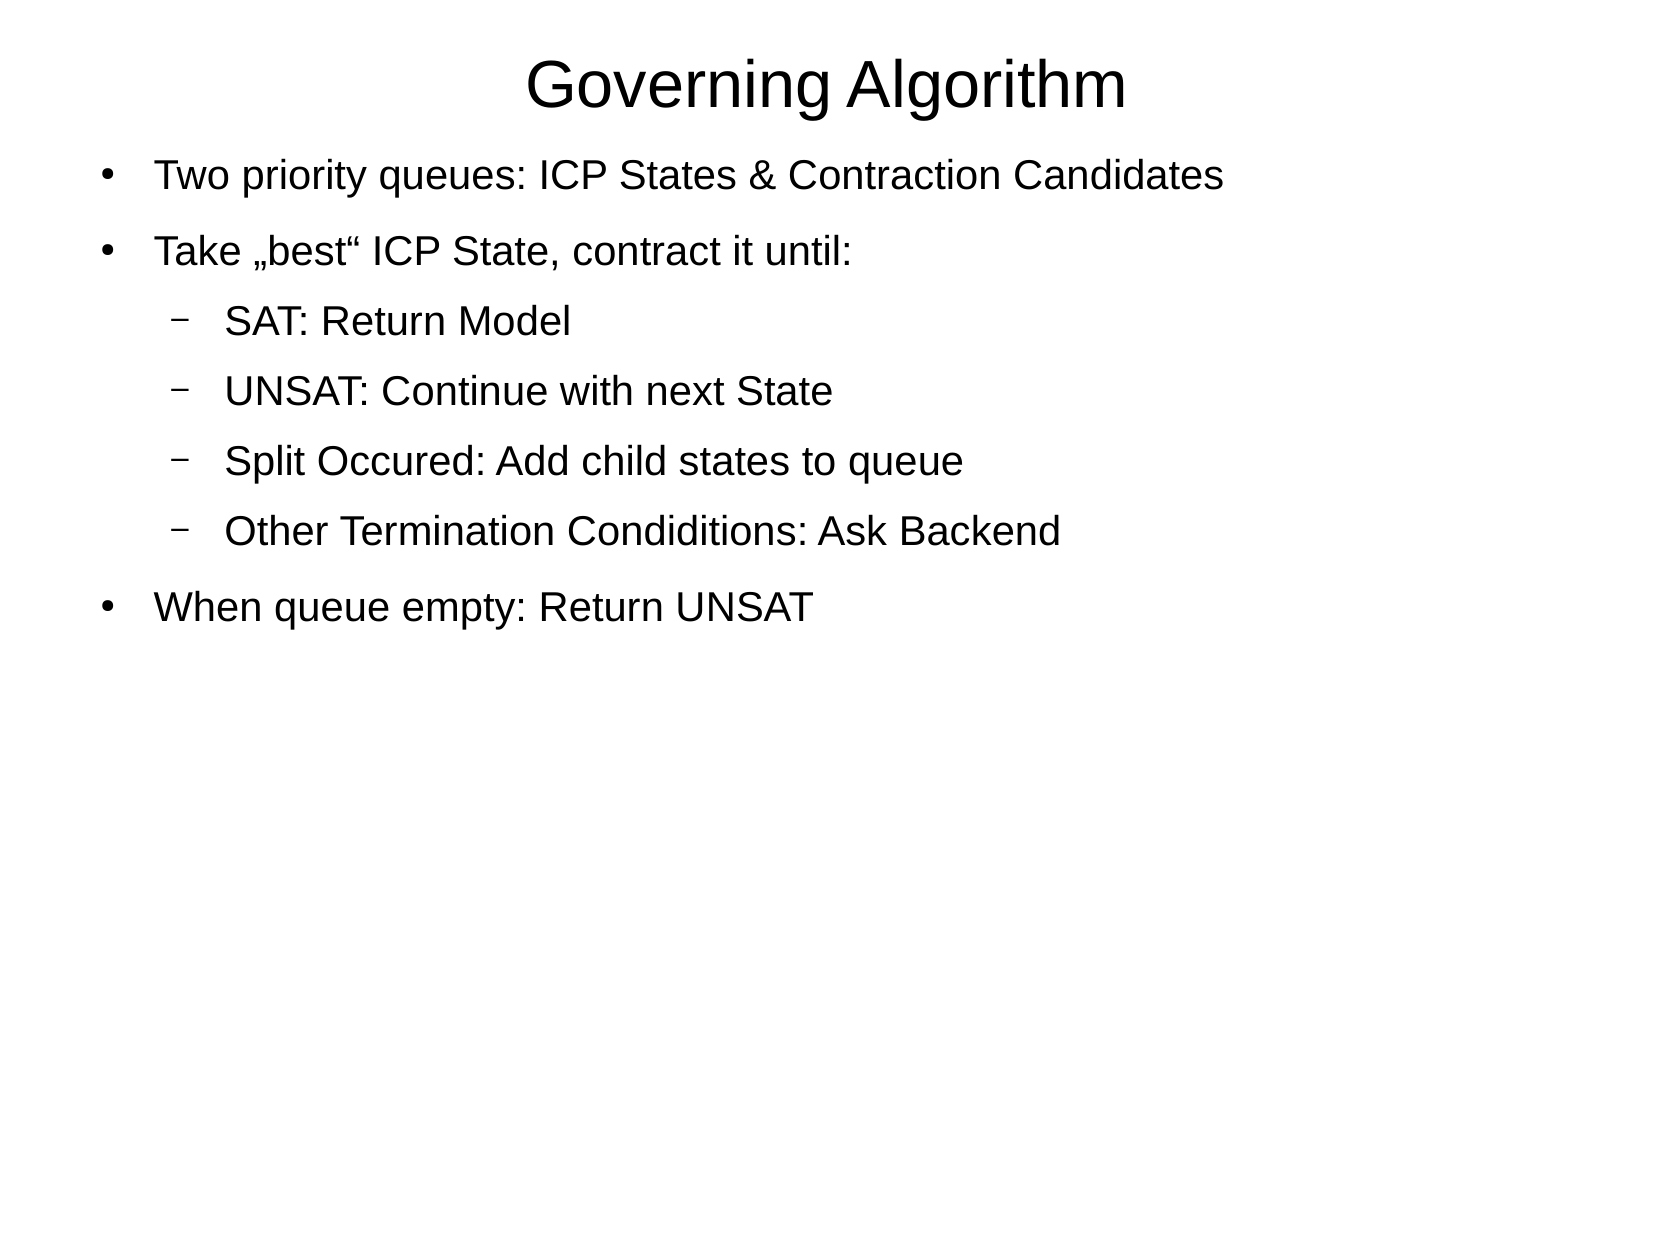

# Governing Algorithm
Two priority queues: ICP States & Contraction Candidates
Take „best“ ICP State, contract it until:
SAT: Return Model
UNSAT: Continue with next State
Split Occured: Add child states to queue
Other Termination Condiditions: Ask Backend
When queue empty: Return UNSAT